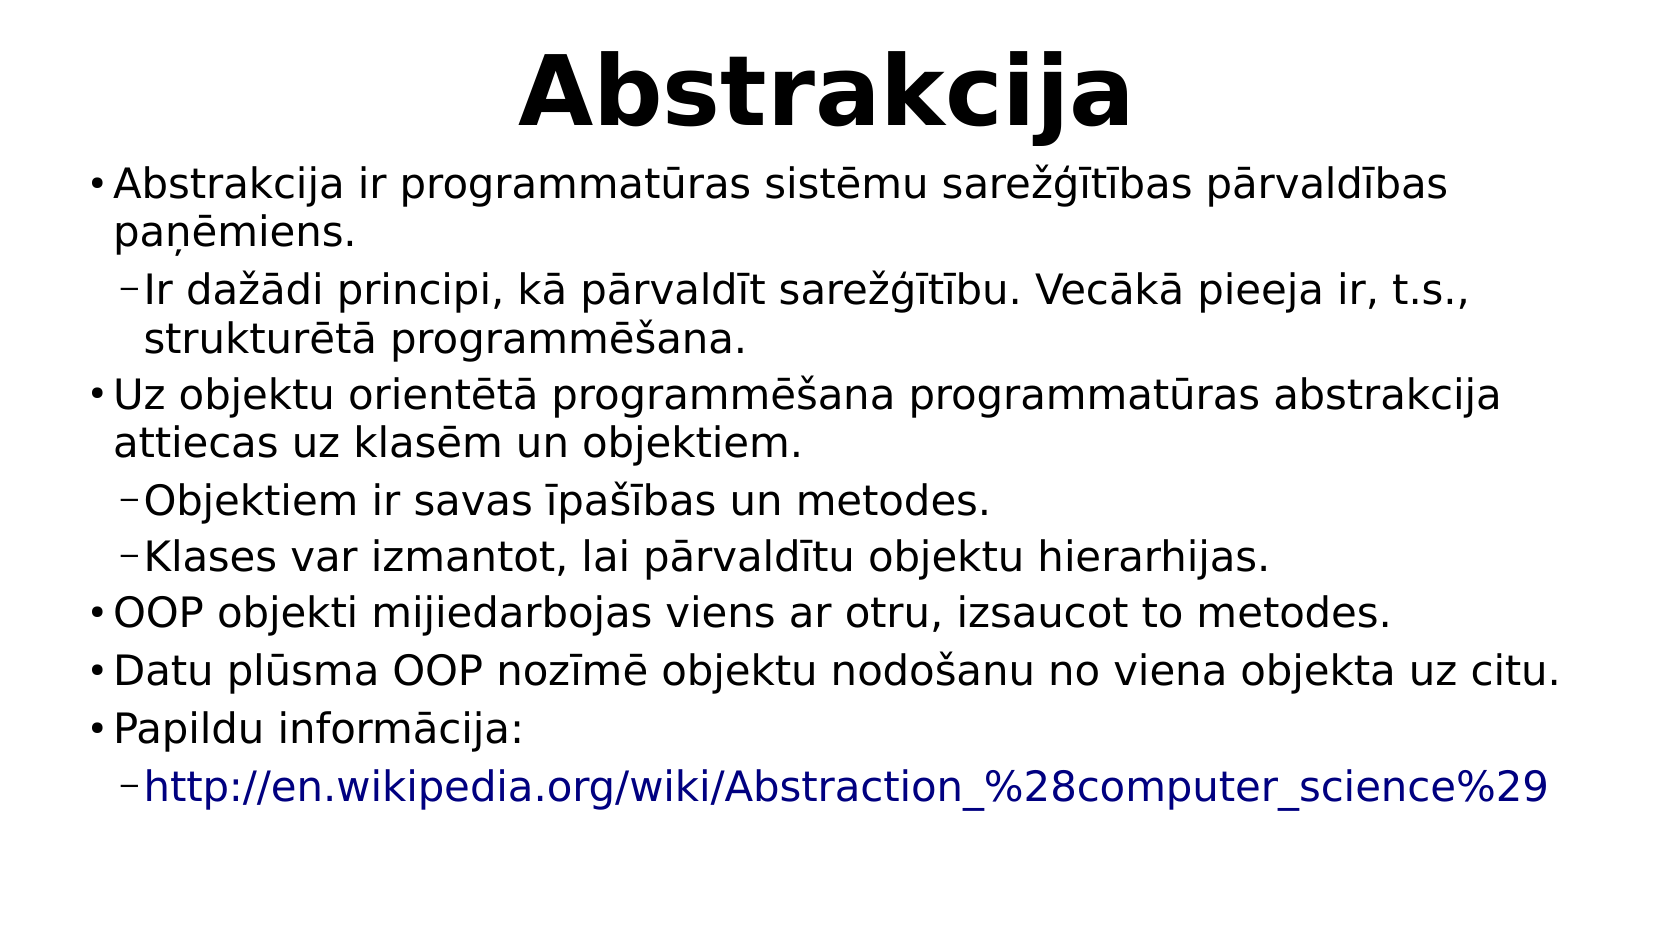

# Abstrakcija
Abstrakcija ir programmatūras sistēmu sarežģītības pārvaldības paņēmiens.
Ir dažādi principi, kā pārvaldīt sarežģītību. Vecākā pieeja ir, t.s., strukturētā programmēšana.
Uz objektu orientētā programmēšana programmatūras abstrakcija attiecas uz klasēm un objektiem.
Objektiem ir savas īpašības un metodes.
Klases var izmantot, lai pārvaldītu objektu hierarhijas.
OOP objekti mijiedarbojas viens ar otru, izsaucot to metodes.
Datu plūsma OOP nozīmē objektu nodošanu no viena objekta uz citu.
Papildu informācija:
http://en.wikipedia.org/wiki/Abstraction_%28computer_science%29